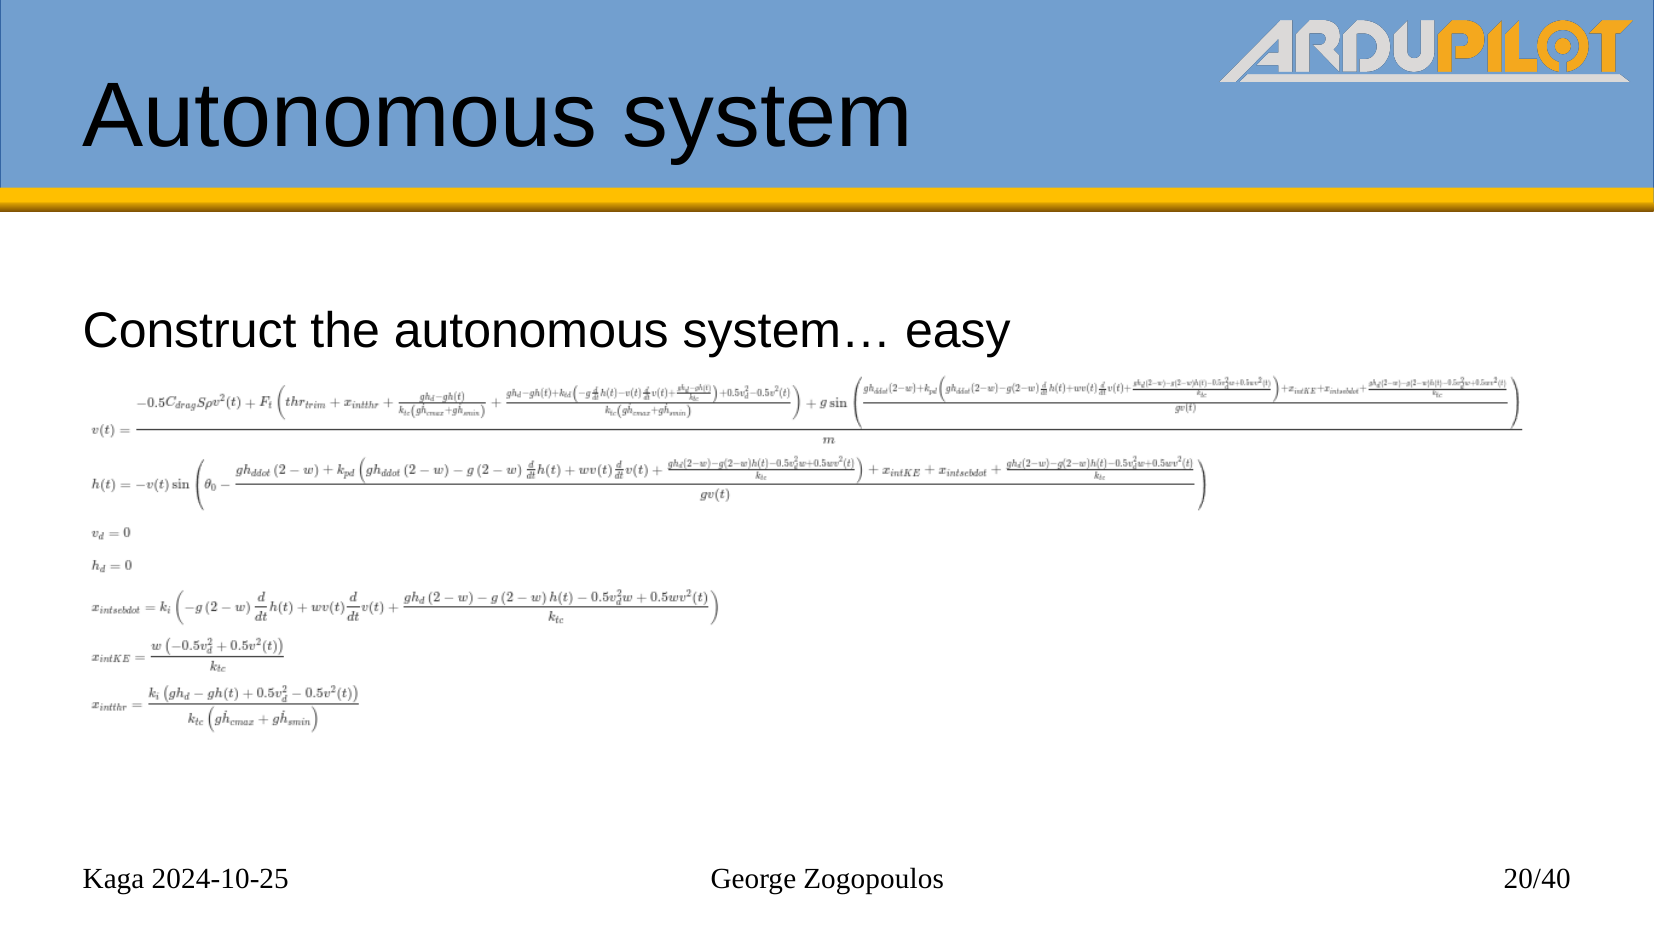

# Autonomous system
Construct the autonomous system… easy
Kaga 2024-10-25
George Zogopoulos
20